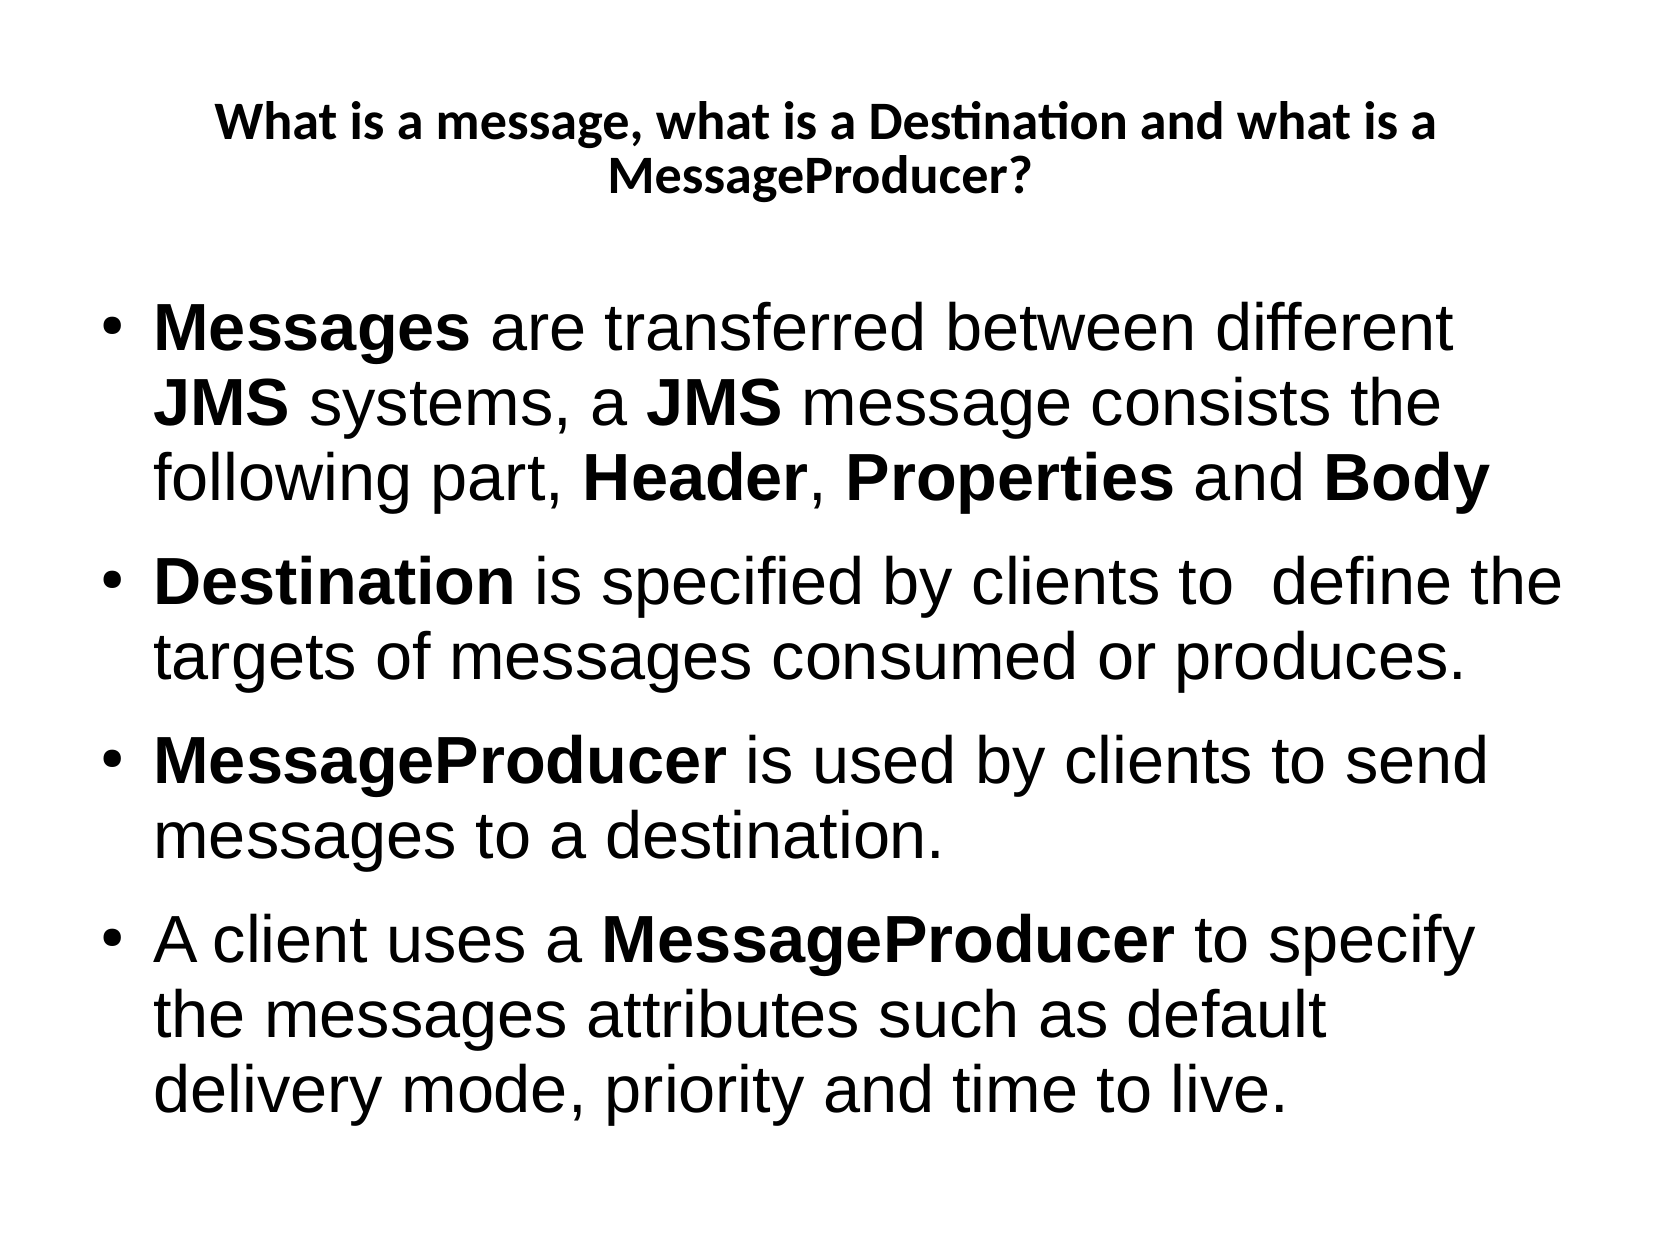

# What is a message, what is a Destination and what is a MessageProducer?
Messages are transferred between different JMS systems, a JMS message consists the following part, Header, Properties and Body
Destination is specified by clients to define the targets of messages consumed or produces.
MessageProducer is used by clients to send messages to a destination.
A client uses a MessageProducer to specify the messages attributes such as default delivery mode, priority and time to live.